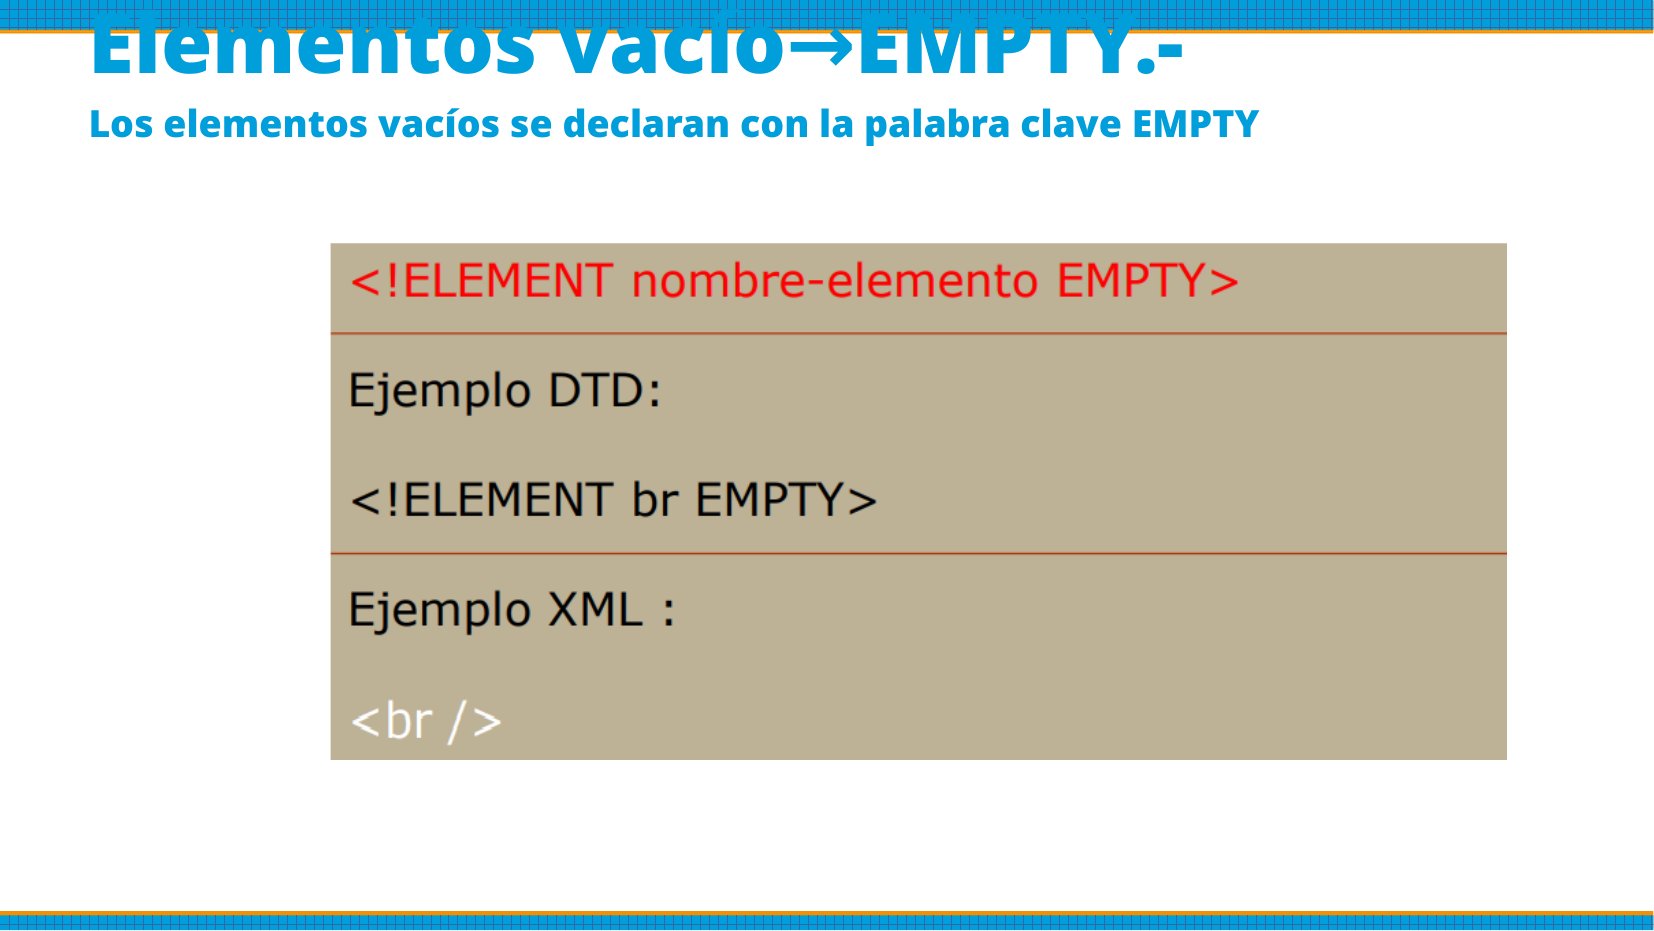

# Elementos vacío→EMPTY.-
Los elementos vacíos se declaran con la palabra clave EMPTY